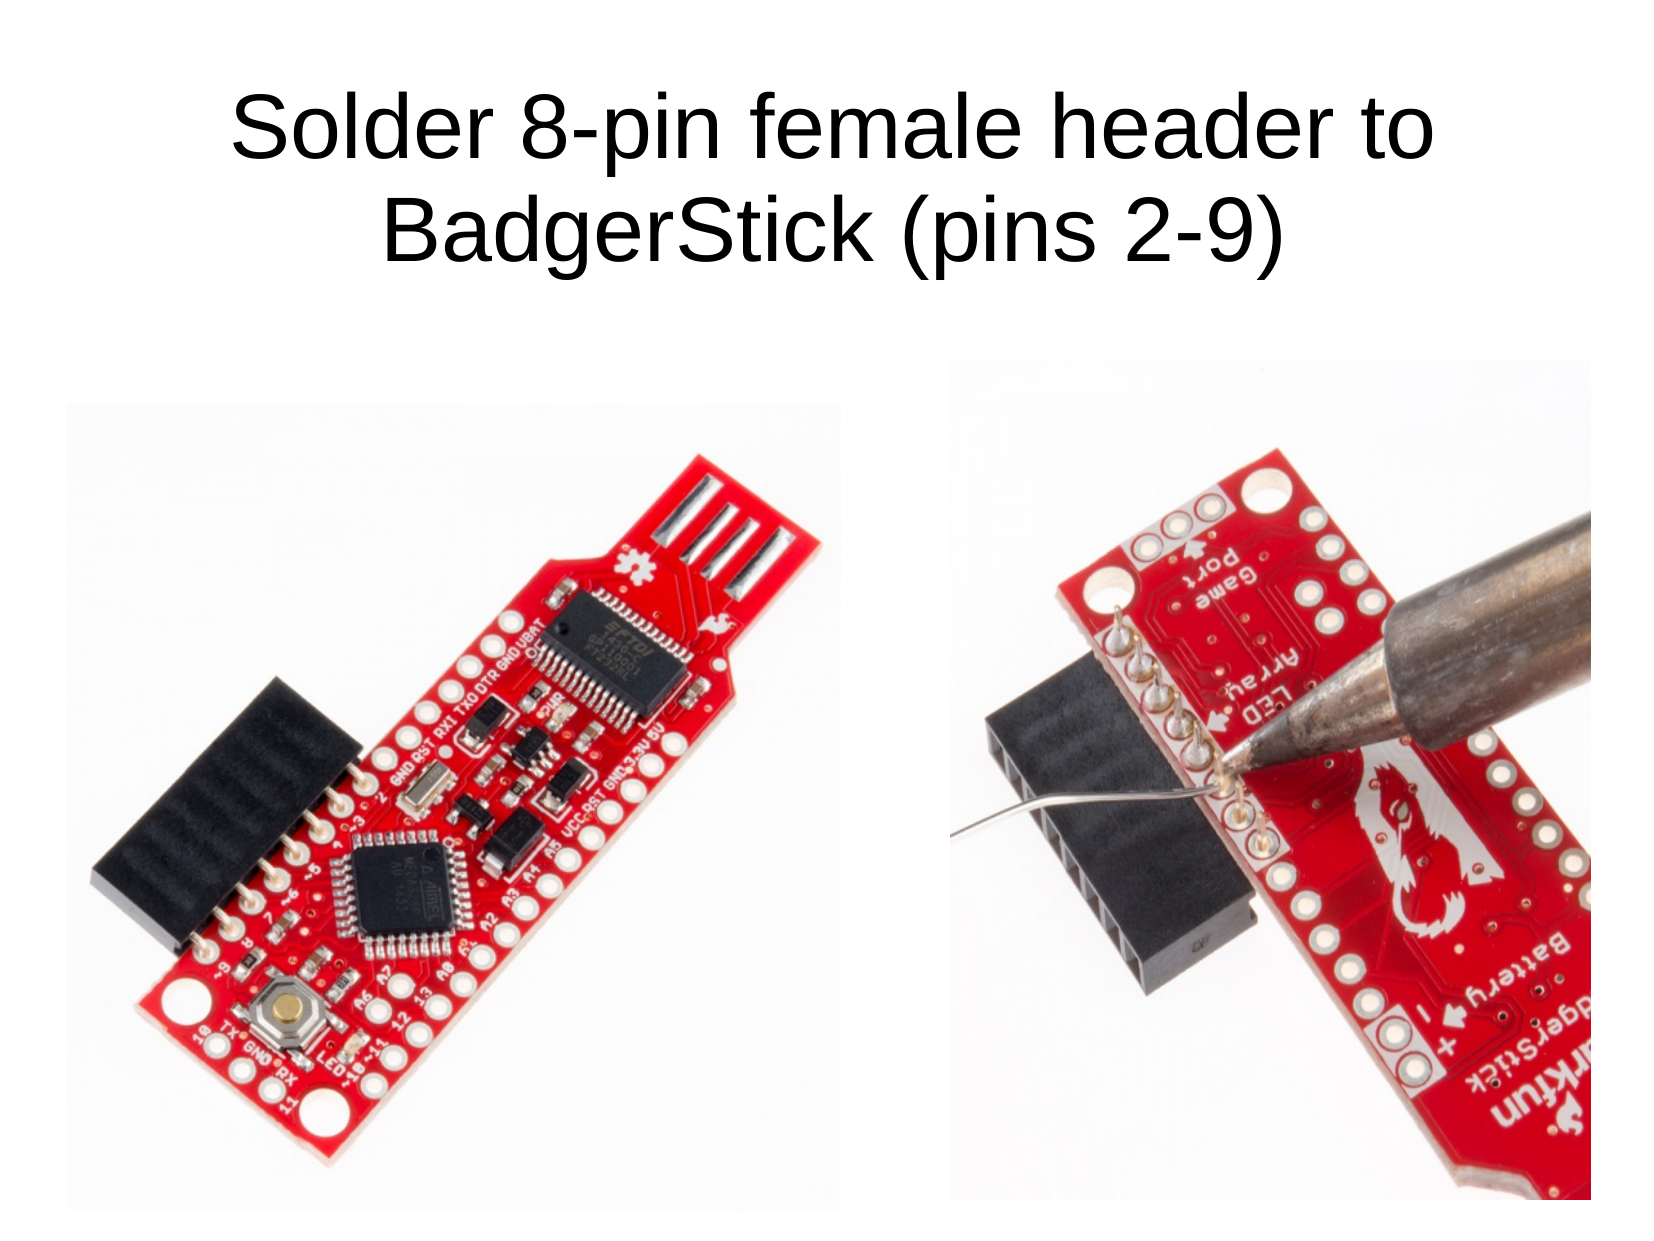

# Solder 8-pin female header to BadgerStick (pins 2-9)